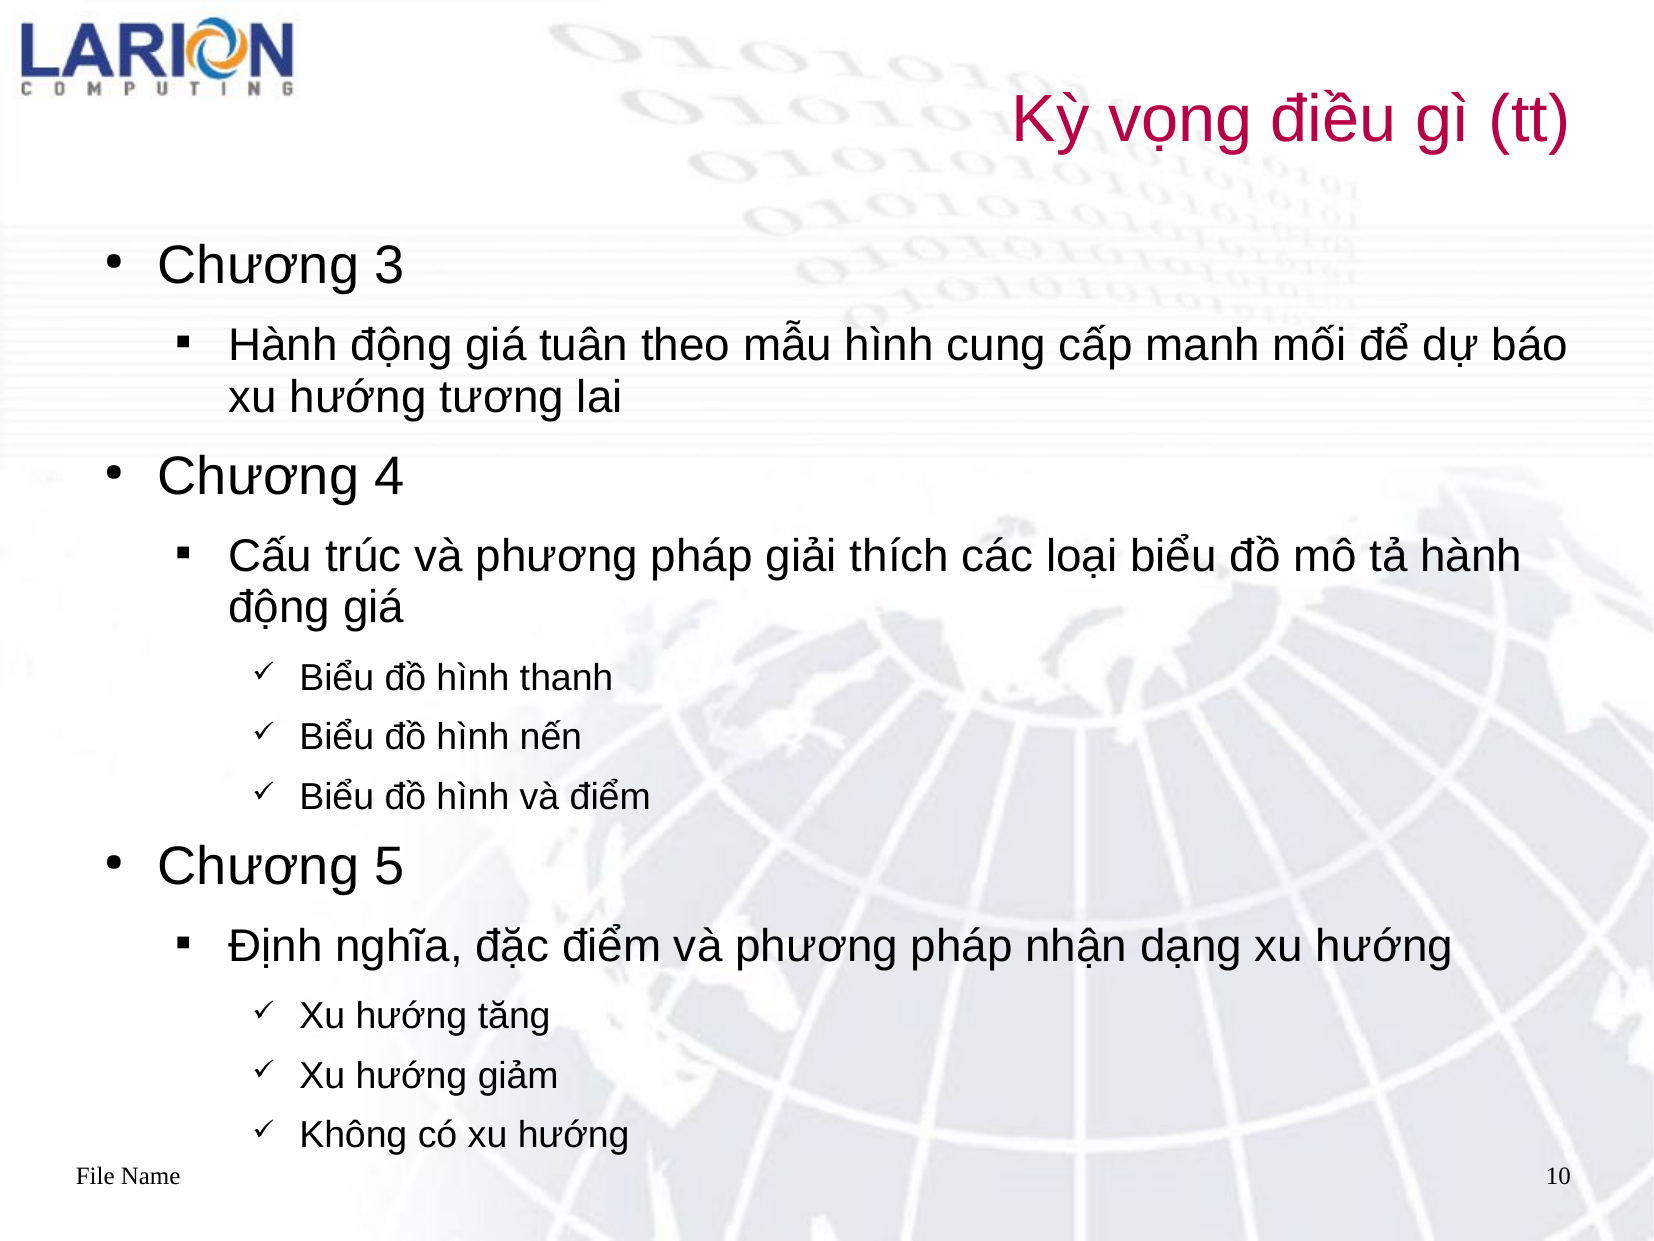

# Kỳ vọng điều gì (tt)
Chương 3
Hành động giá tuân theo mẫu hình cung cấp manh mối để dự báo xu hướng tương lai
Chương 4
Cấu trúc và phương pháp giải thích các loại biểu đồ mô tả hành động giá
Biểu đồ hình thanh
Biểu đồ hình nến
Biểu đồ hình và điểm
Chương 5
Định nghĩa, đặc điểm và phương pháp nhận dạng xu hướng
Xu hướng tăng
Xu hướng giảm
Không có xu hướng
File Name
10